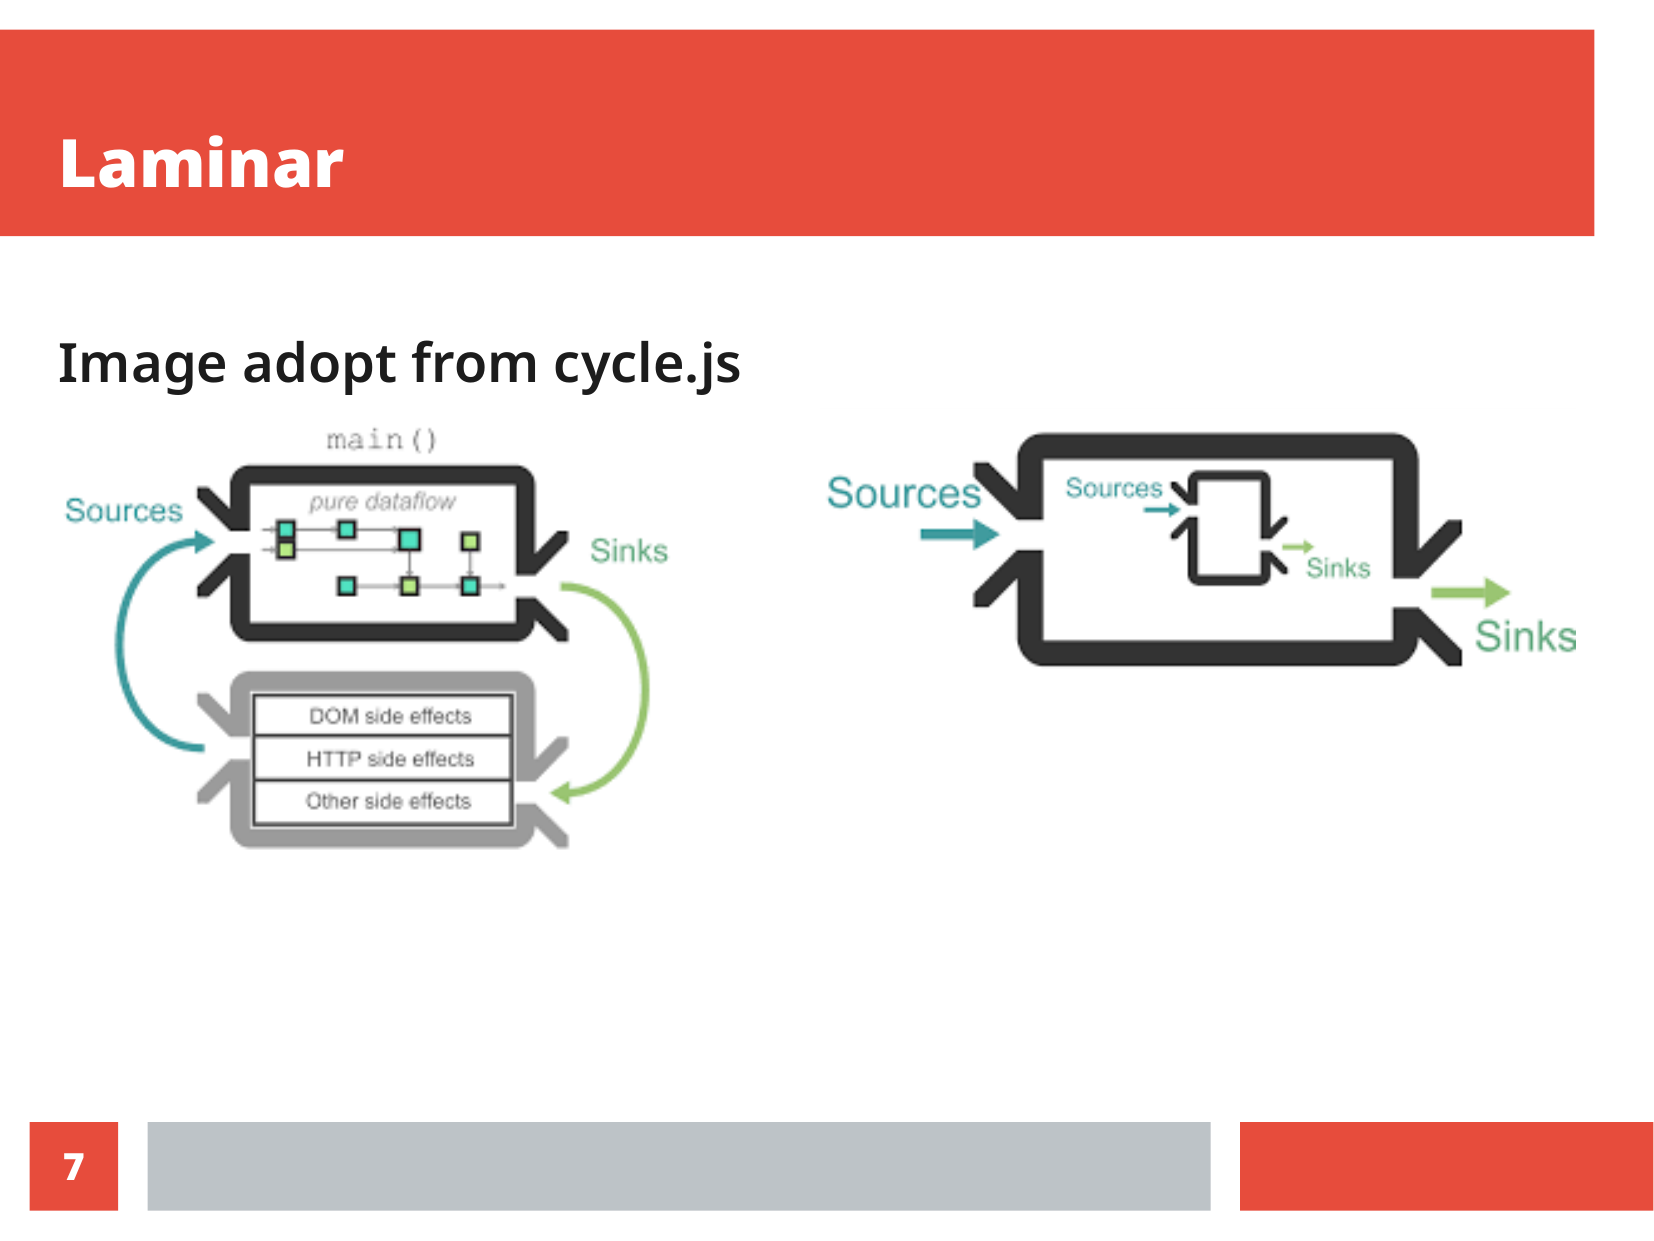

# Laminar
Image adopt from cycle.js
7